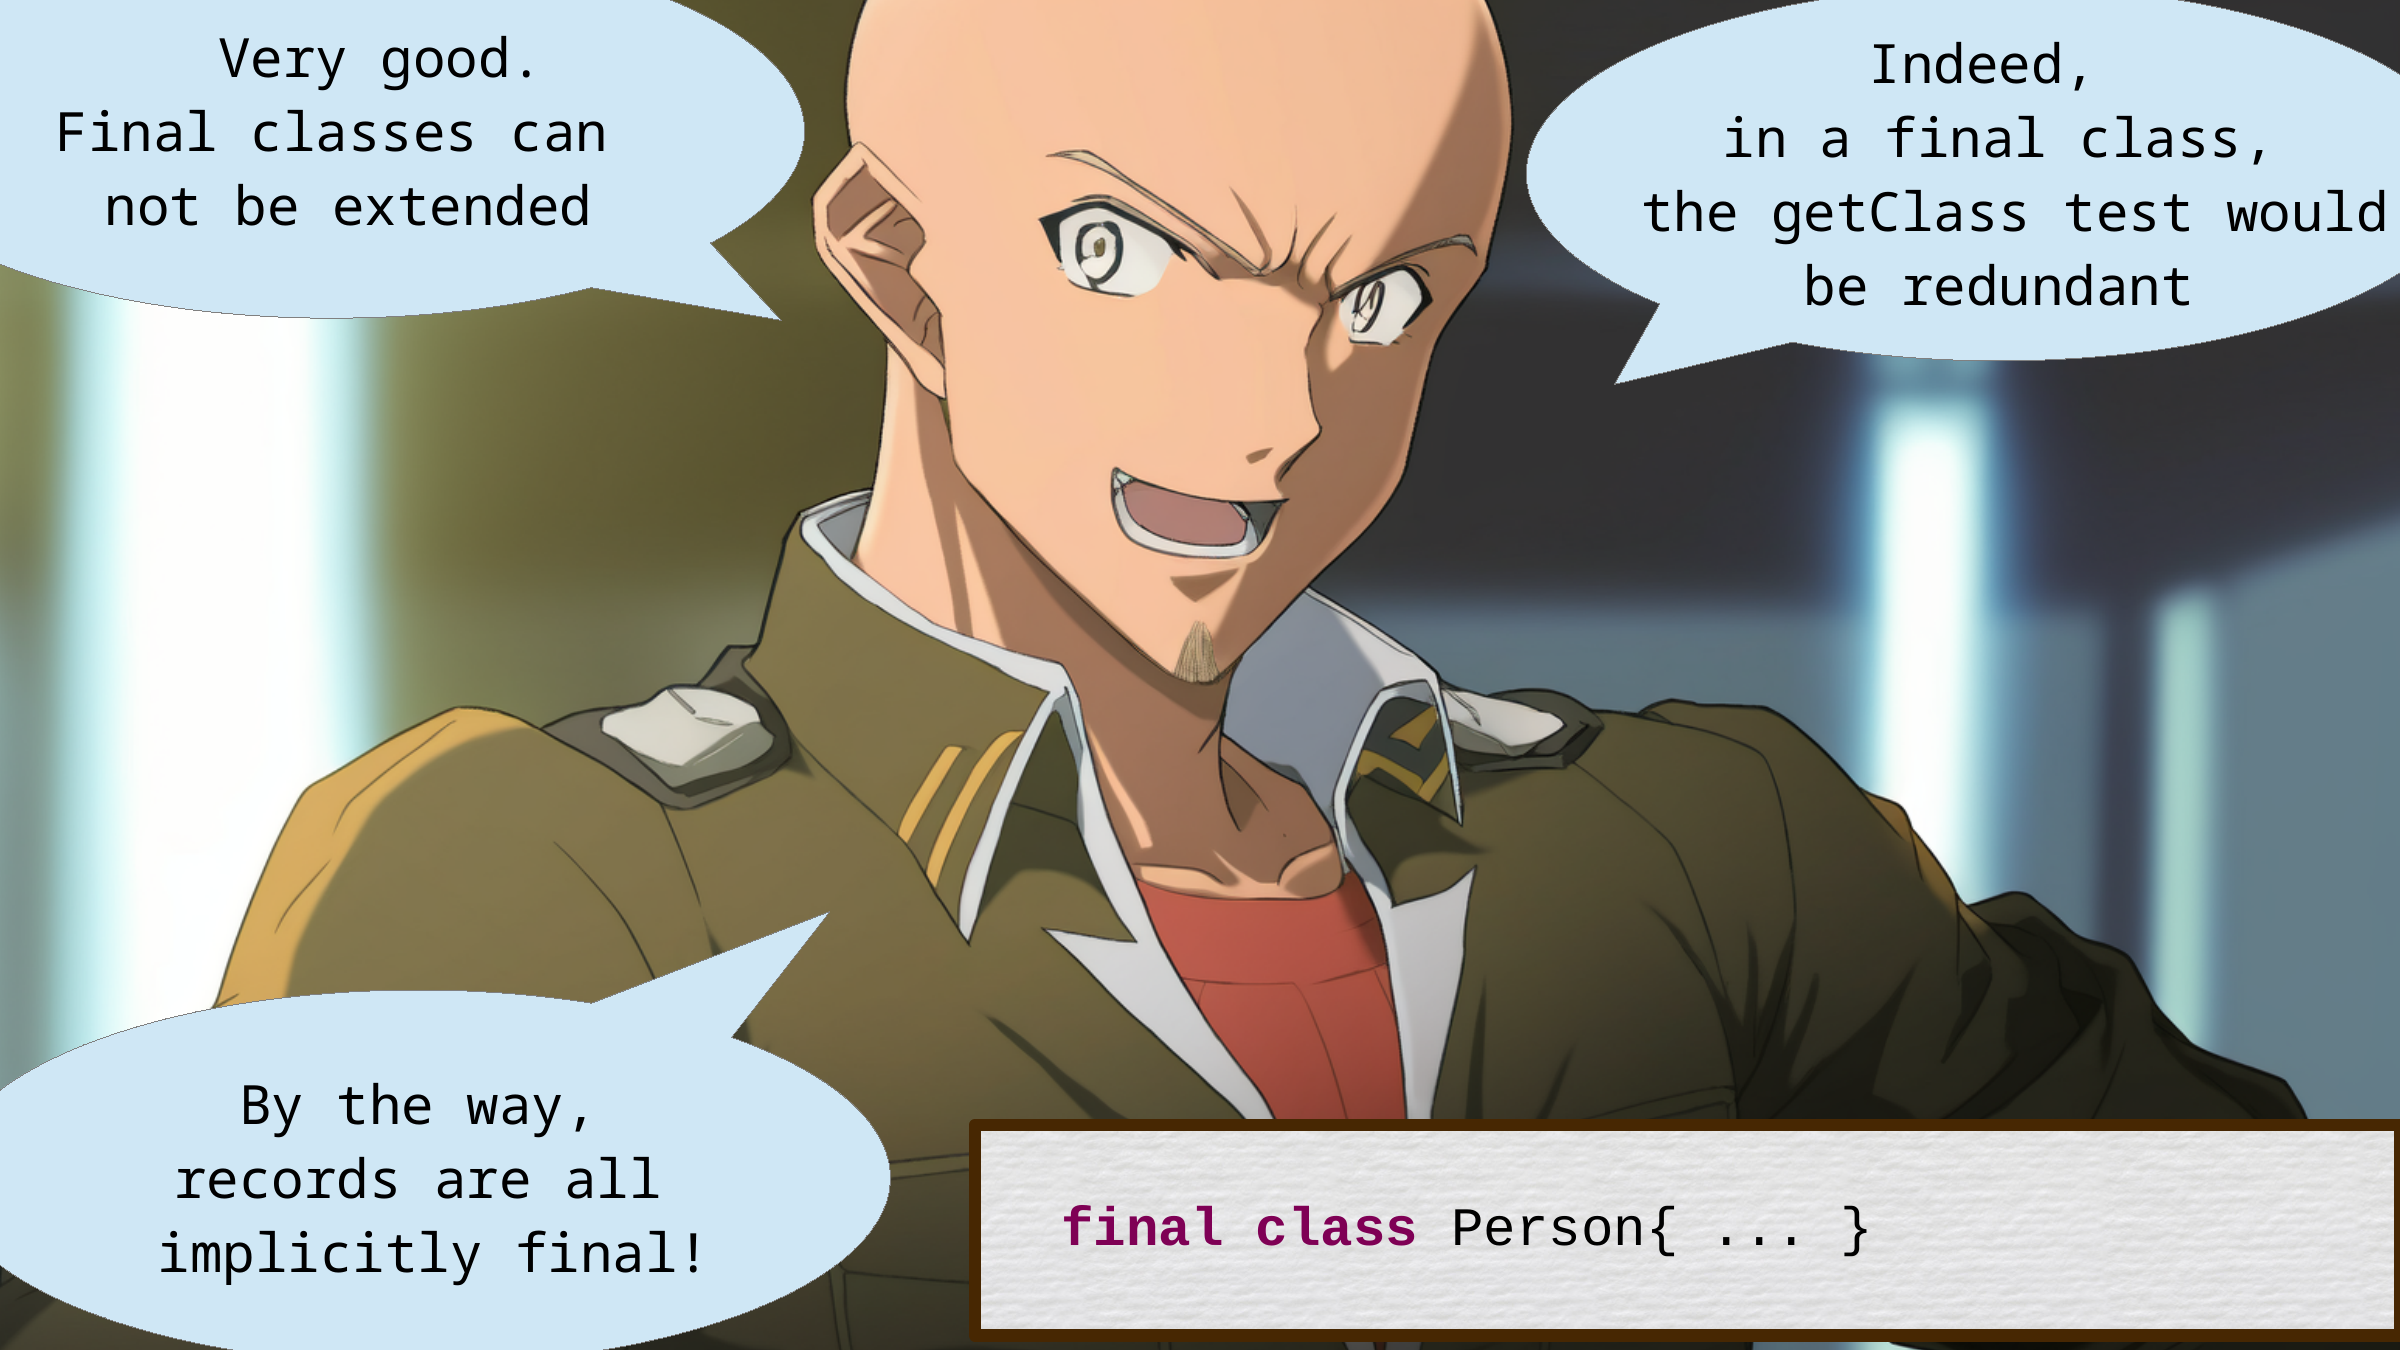

Very good.
Final classes can
 not be extended
Indeed,
in a final class,
 the getClass test would
be redundant
By the way,
records are all
 implicitly final!
 final class Person{ ... }